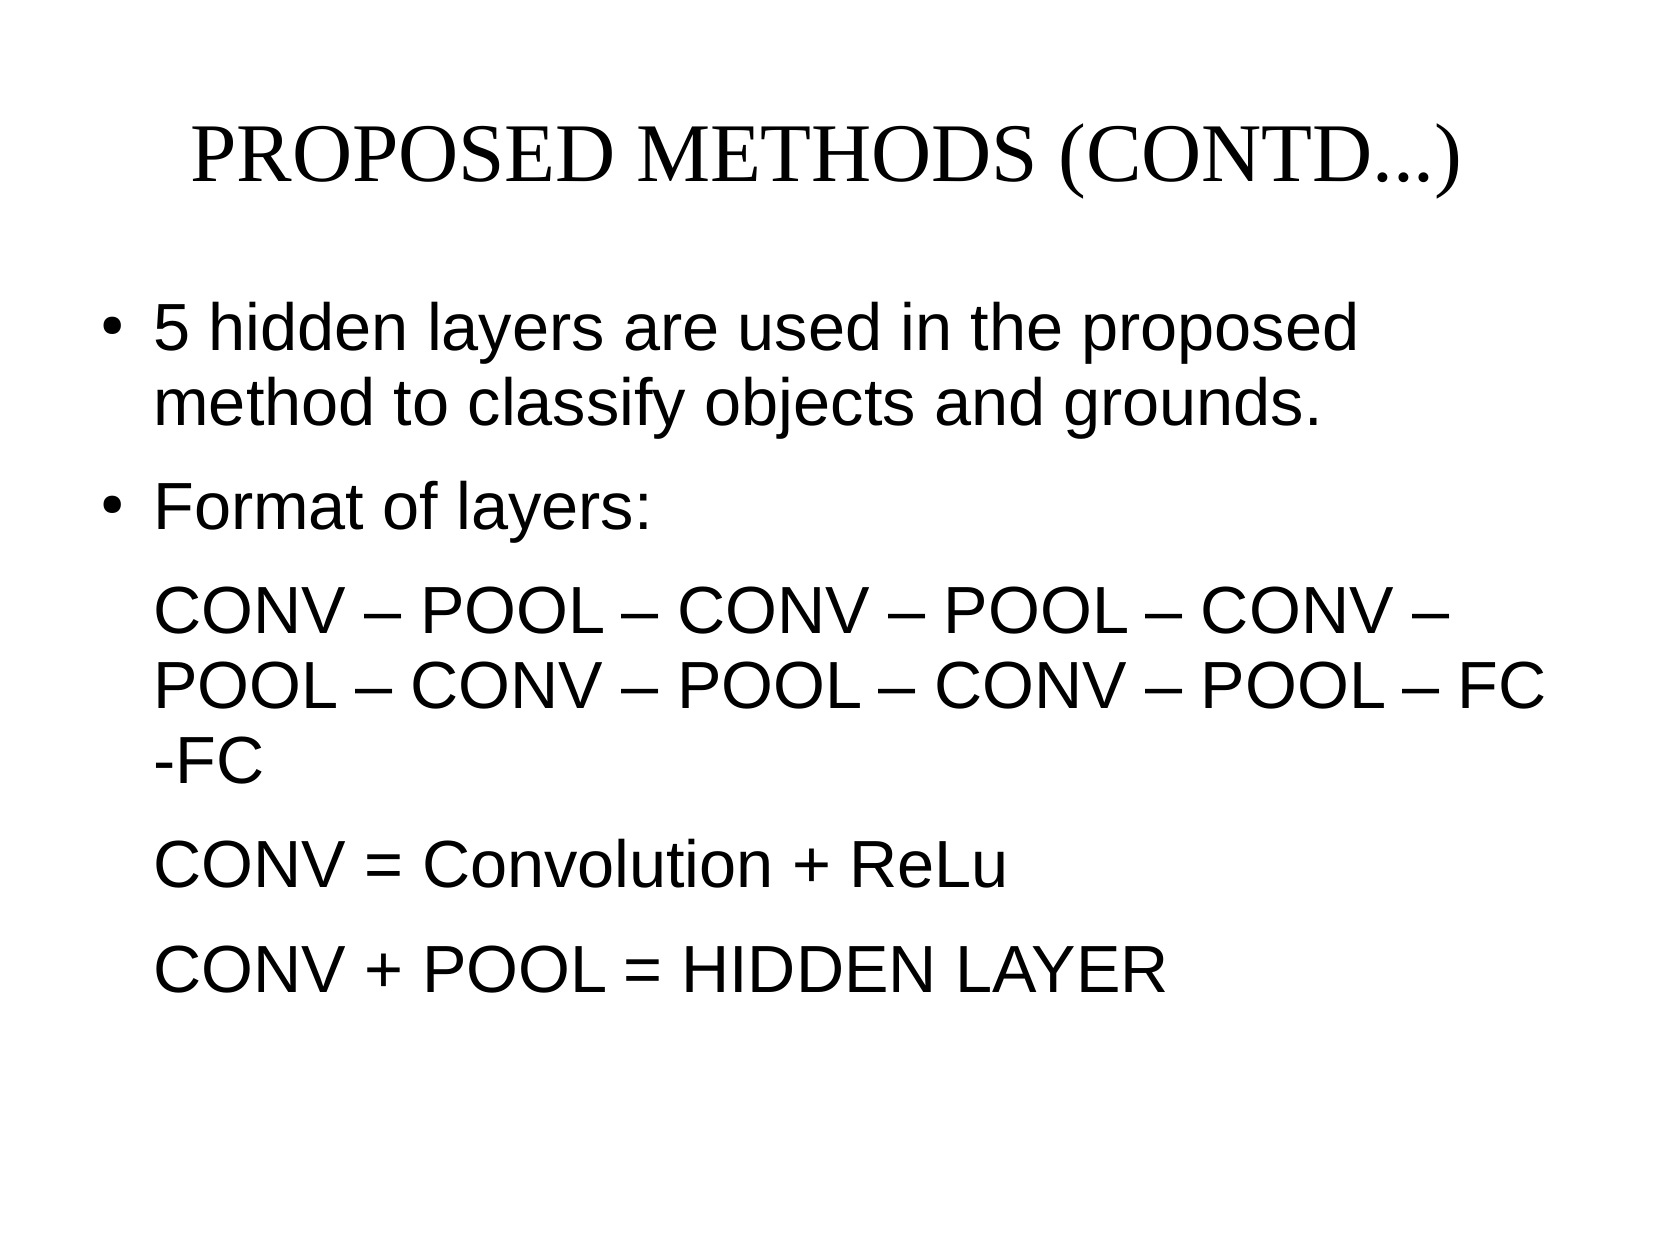

# PROPOSED METHODS (CONTD...)
5 hidden layers are used in the proposed method to classify objects and grounds.
Format of layers:
CONV – POOL – CONV – POOL – CONV – POOL – CONV – POOL – CONV – POOL – FC -FC
CONV = Convolution + ReLu
CONV + POOL = HIDDEN LAYER